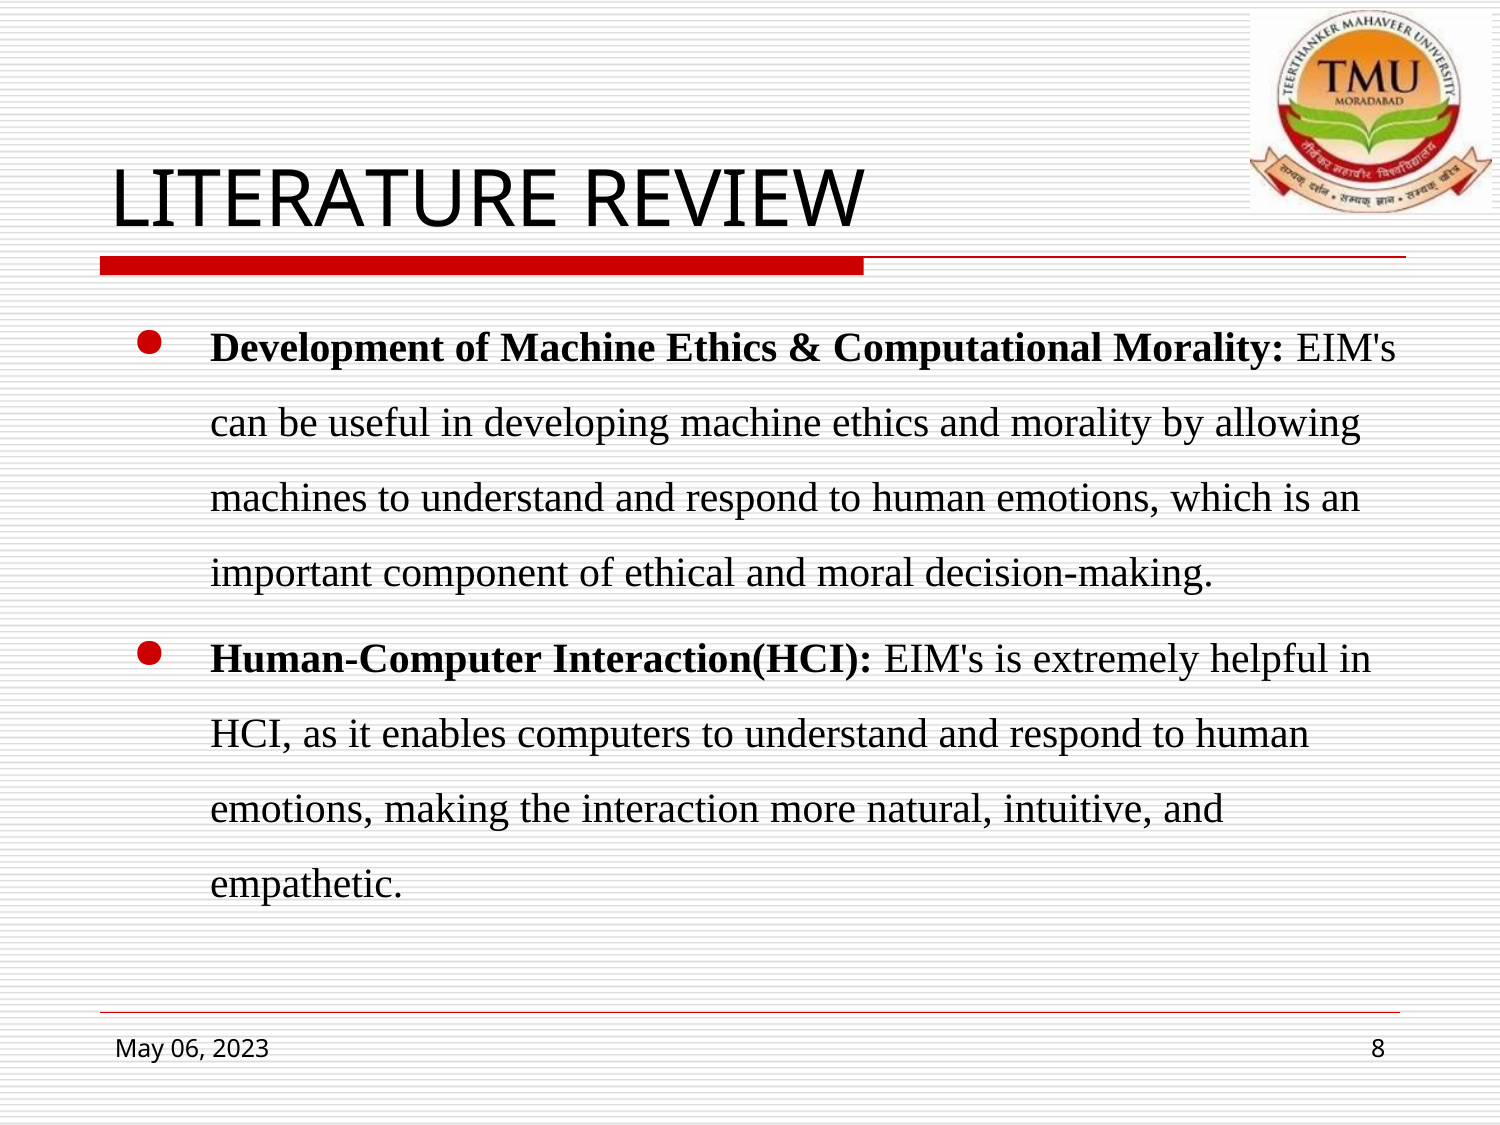

# LITERATURE REVIEW
Development of Machine Ethics & Computational Morality: EIM's can be useful in developing machine ethics and morality by allowing machines to understand and respond to human emotions, which is an important component of ethical and moral decision-making.
Human-Computer Interaction(HCI): EIM's is extremely helpful in HCI, as it enables computers to understand and respond to human emotions, making the interaction more natural, intuitive, and empathetic.
May 06, 2023